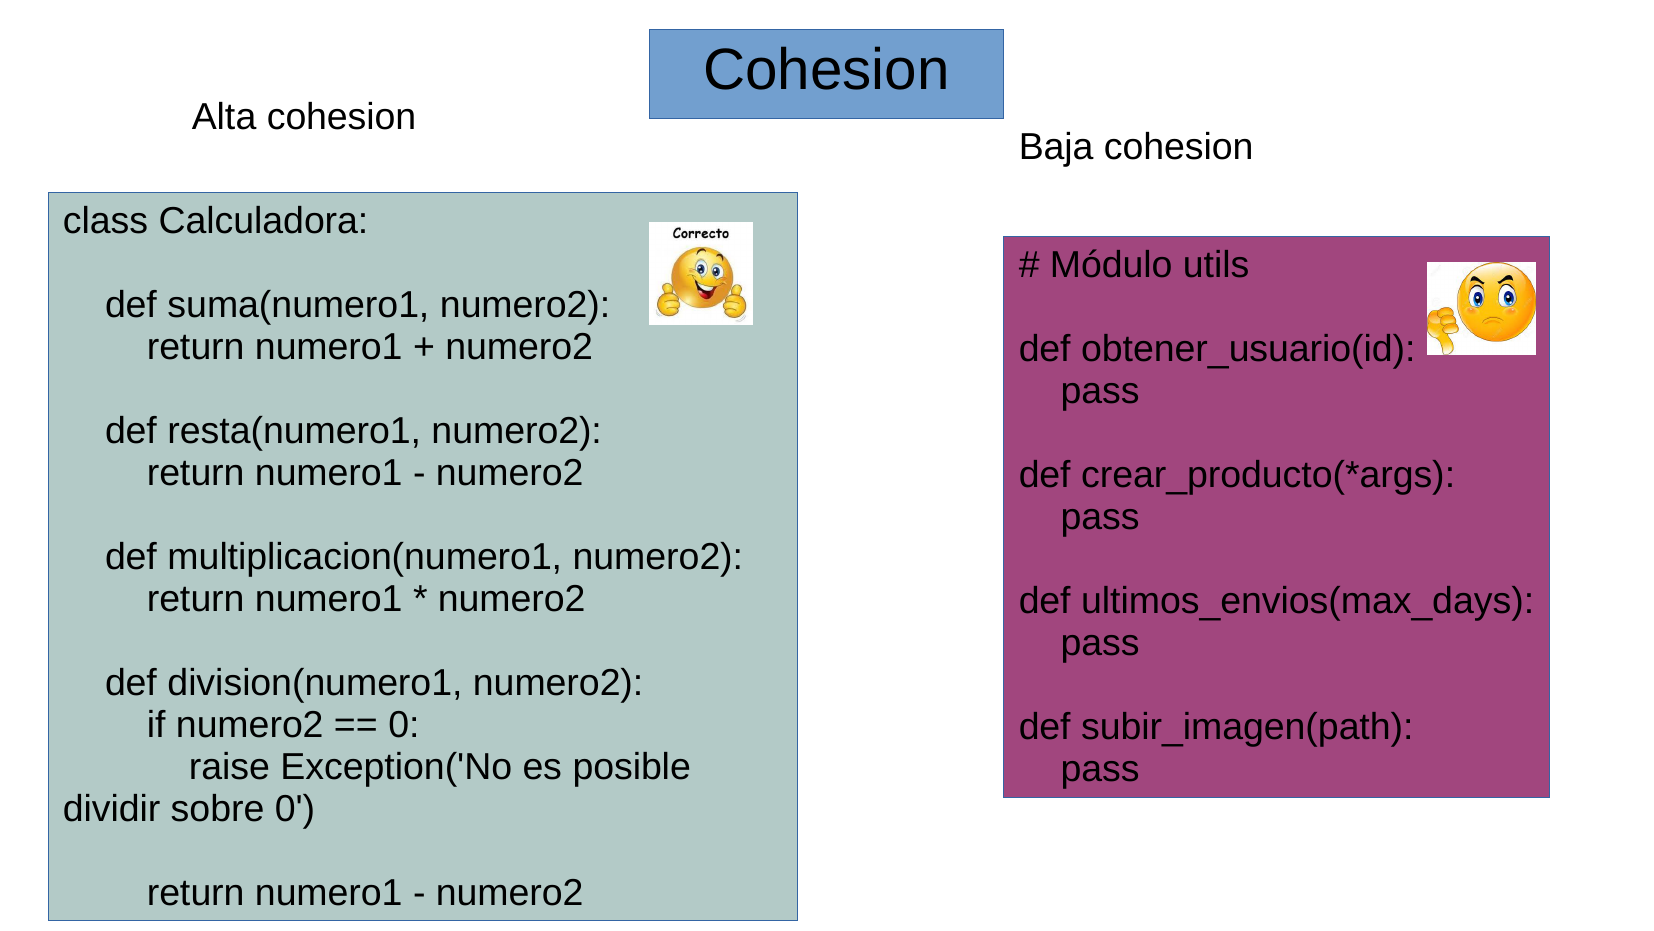

Cohesion
Alta cohesion
Baja cohesion
class Calculadora:
 def suma(numero1, numero2):
 return numero1 + numero2
 def resta(numero1, numero2):
 return numero1 - numero2
 def multiplicacion(numero1, numero2):
 return numero1 * numero2
 def division(numero1, numero2):
 if numero2 == 0:
 raise Exception('No es posible dividir sobre 0')
 return numero1 - numero2
# Módulo utils
def obtener_usuario(id):
 pass
def crear_producto(*args):
 pass
def ultimos_envios(max_days):
 pass
def subir_imagen(path):
 pass